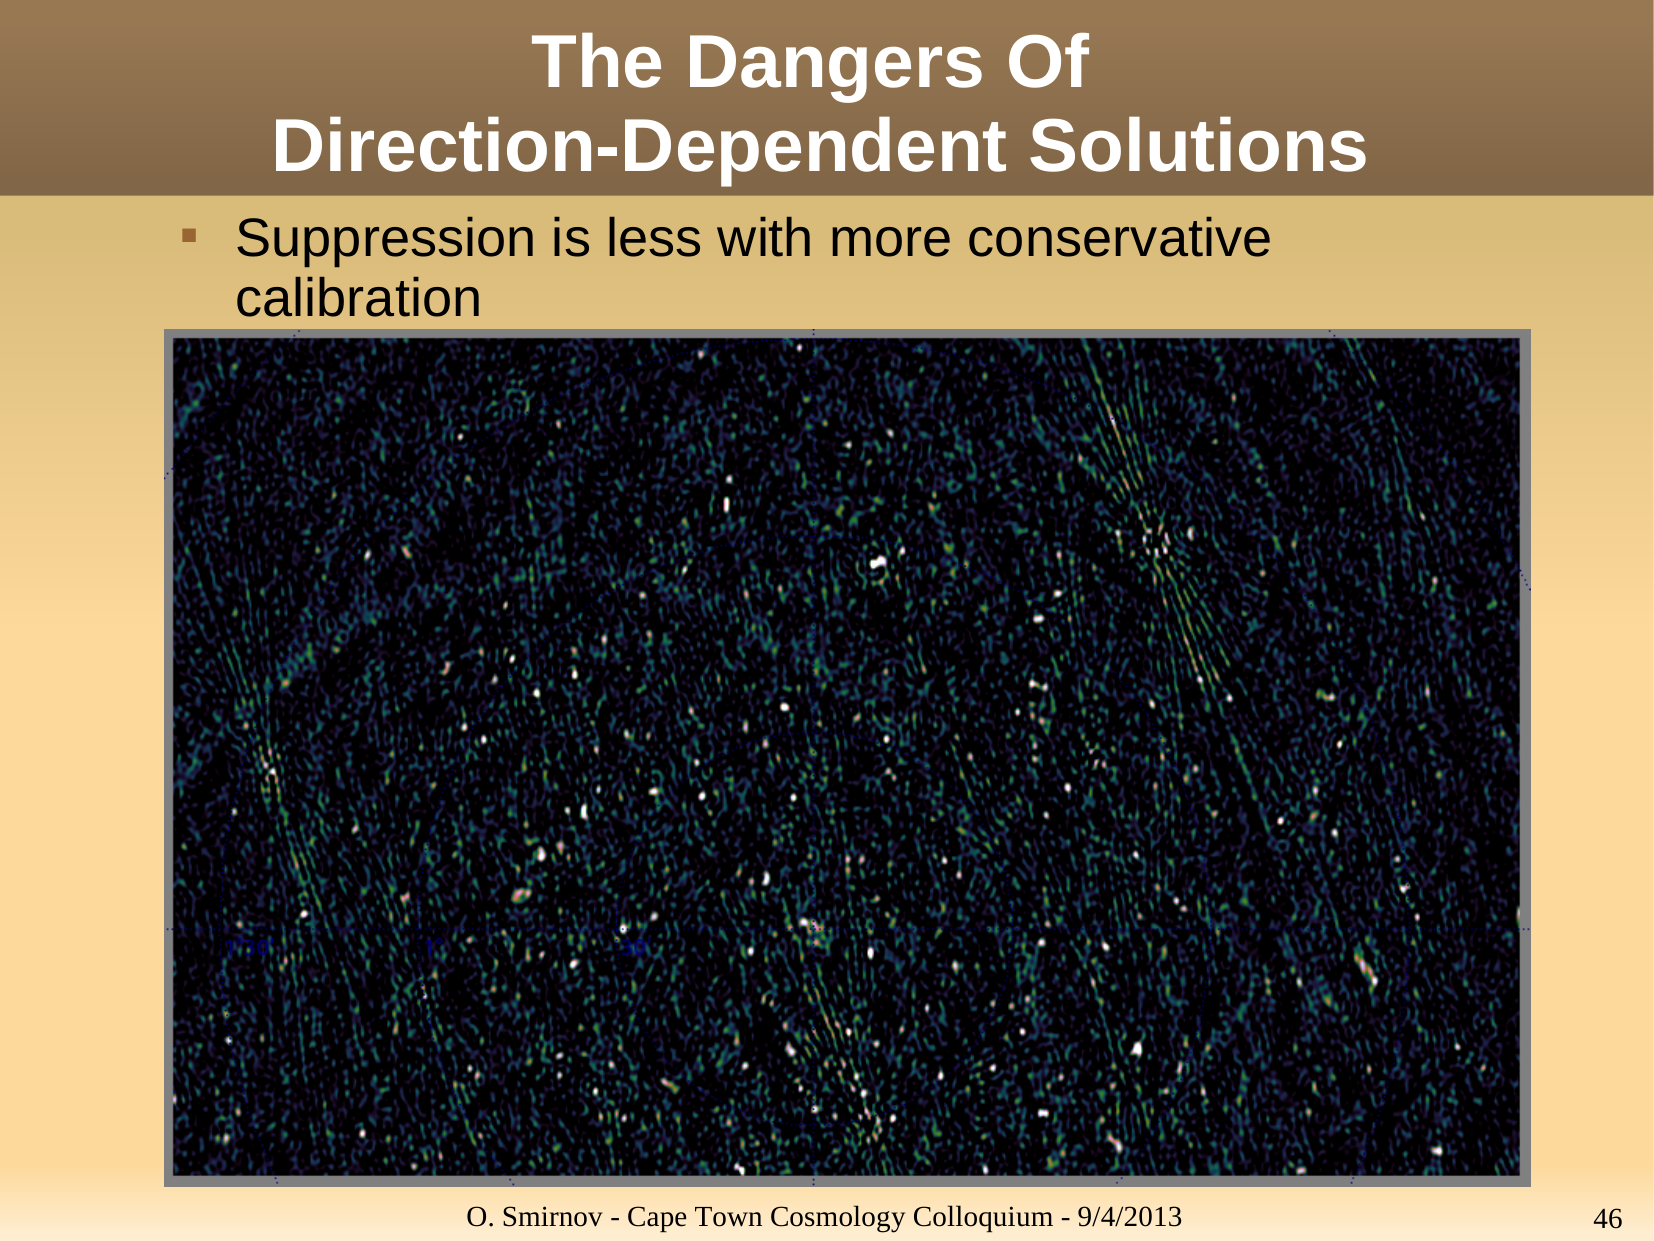

# The Dangers Of Direction-Dependent Solutions
Suppression is less with more conservative calibration
Our target
O. Smirnov - Cape Town Cosmology Colloquium - 9/4/2013
46